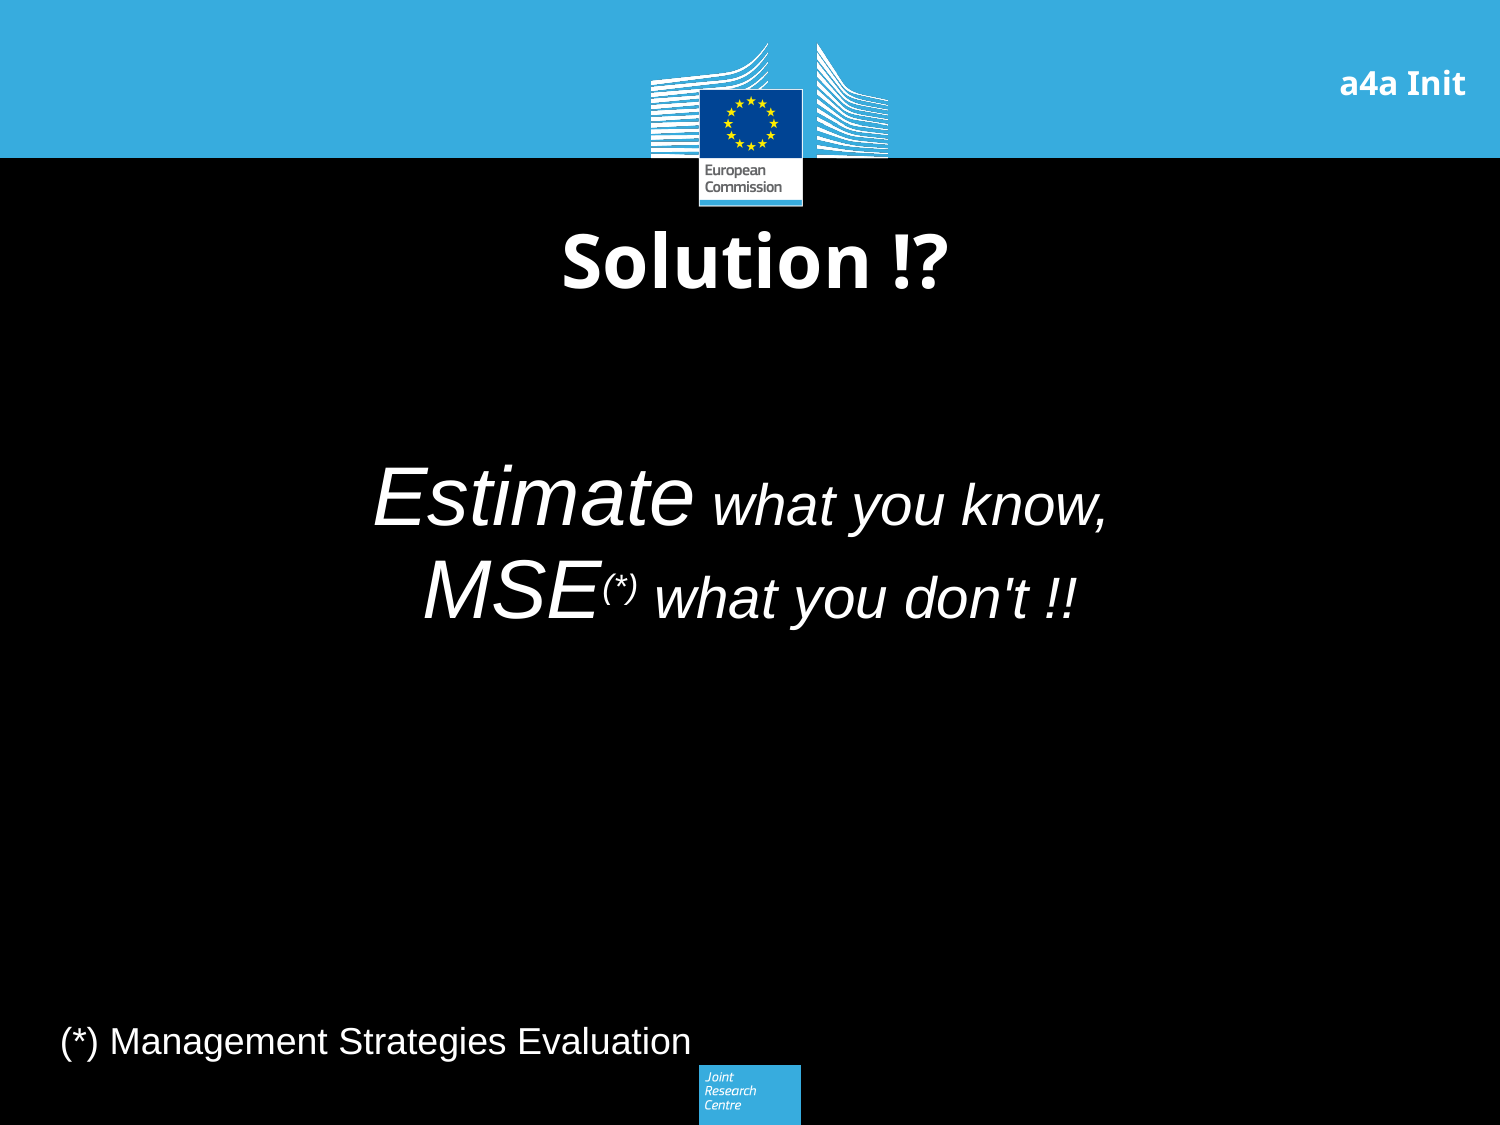

a4a Init
# Solution !?
Estimate what you know,
MSE(*) what you don't !!
(*) Management Strategies Evaluation